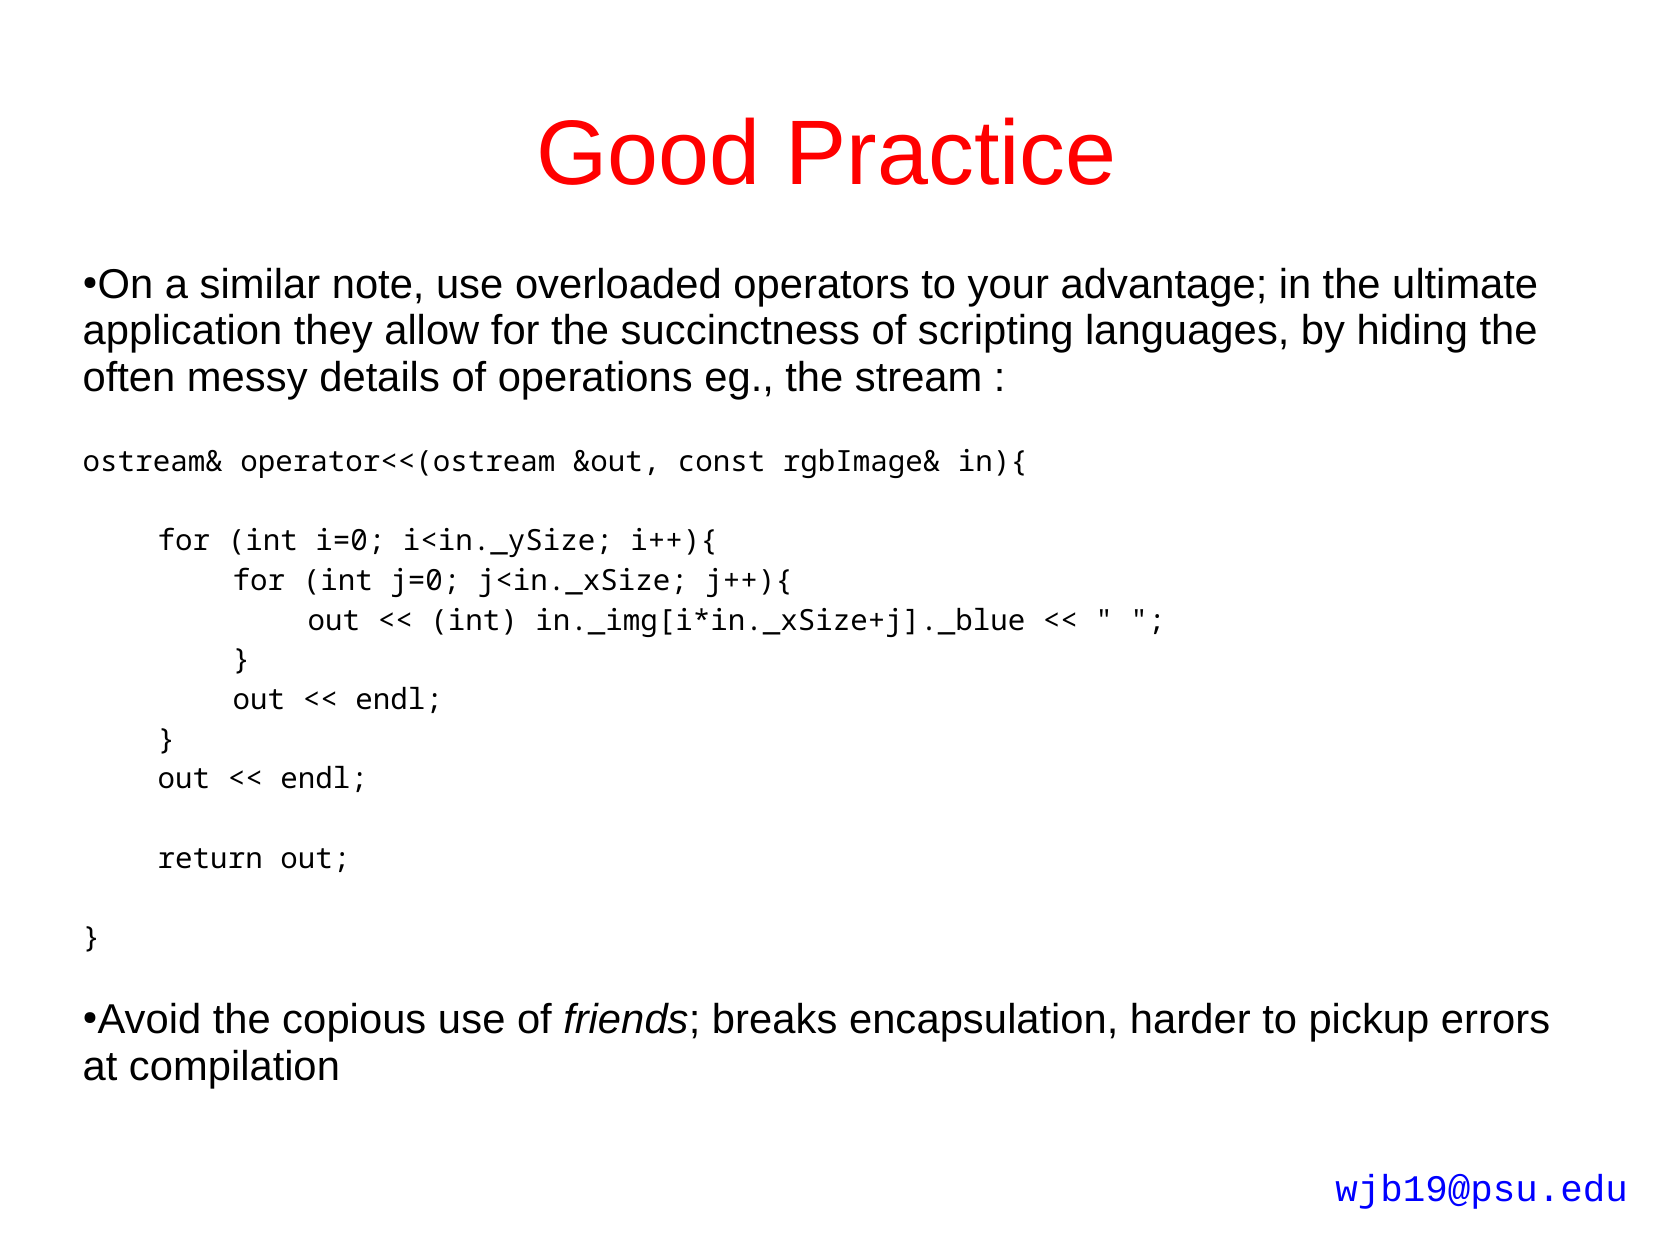

# Good Practice
On a similar note, use overloaded operators to your advantage; in the ultimate application they allow for the succinctness of scripting languages, by hiding the often messy details of operations eg., the stream :
ostream& operator<<(ostream &out, const rgbImage& in){
	for (int i=0; i<in._ySize; i++){
		for (int j=0; j<in._xSize; j++){
			out << (int) in._img[i*in._xSize+j]._blue << " ";
		}
		out << endl;
	}
	out << endl;
	return out;
}
Avoid the copious use of friends; breaks encapsulation, harder to pickup errors at compilation
wjb19@psu.edu